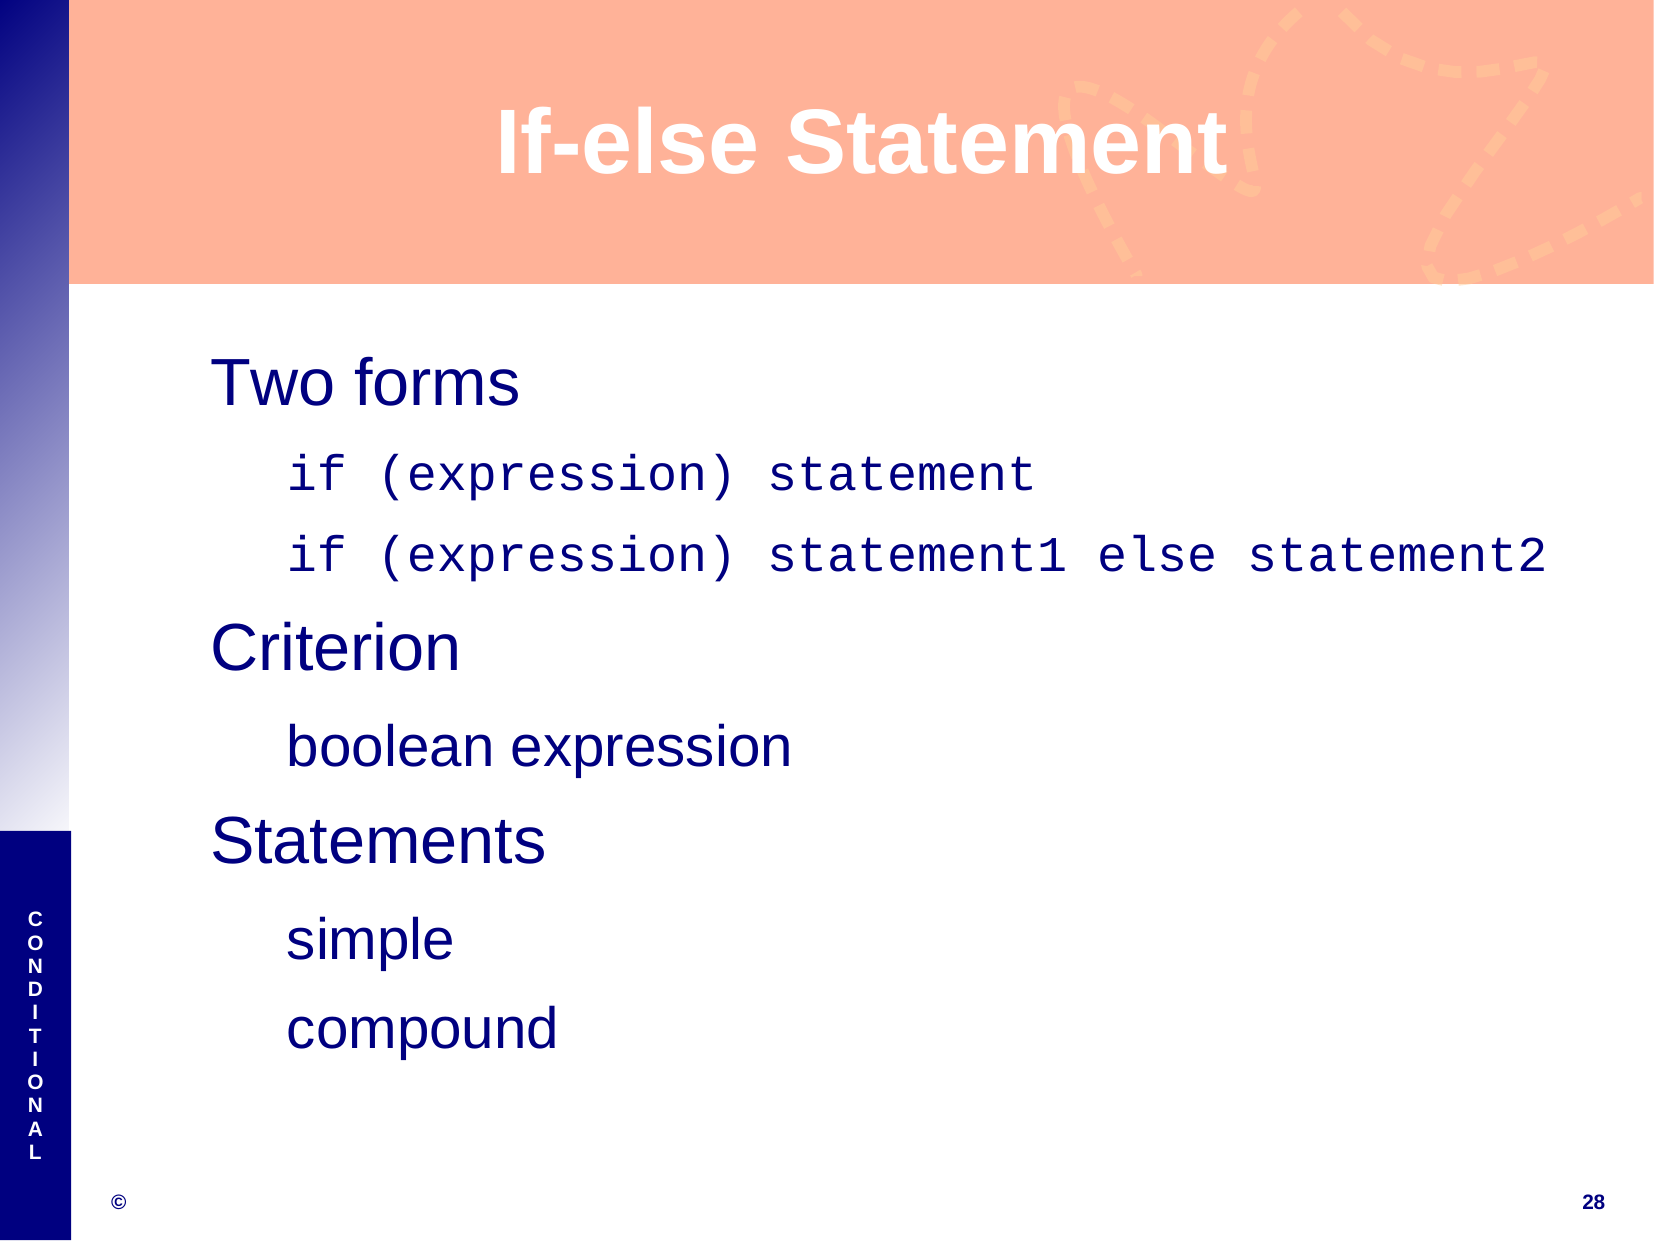

# If-else Statement
Two forms
if (expression) statement
if (expression) statement1 else statement2
Criterion
boolean expression
Statements
simple
compound
C
O
N
D
I
T
I
O
N
A
L